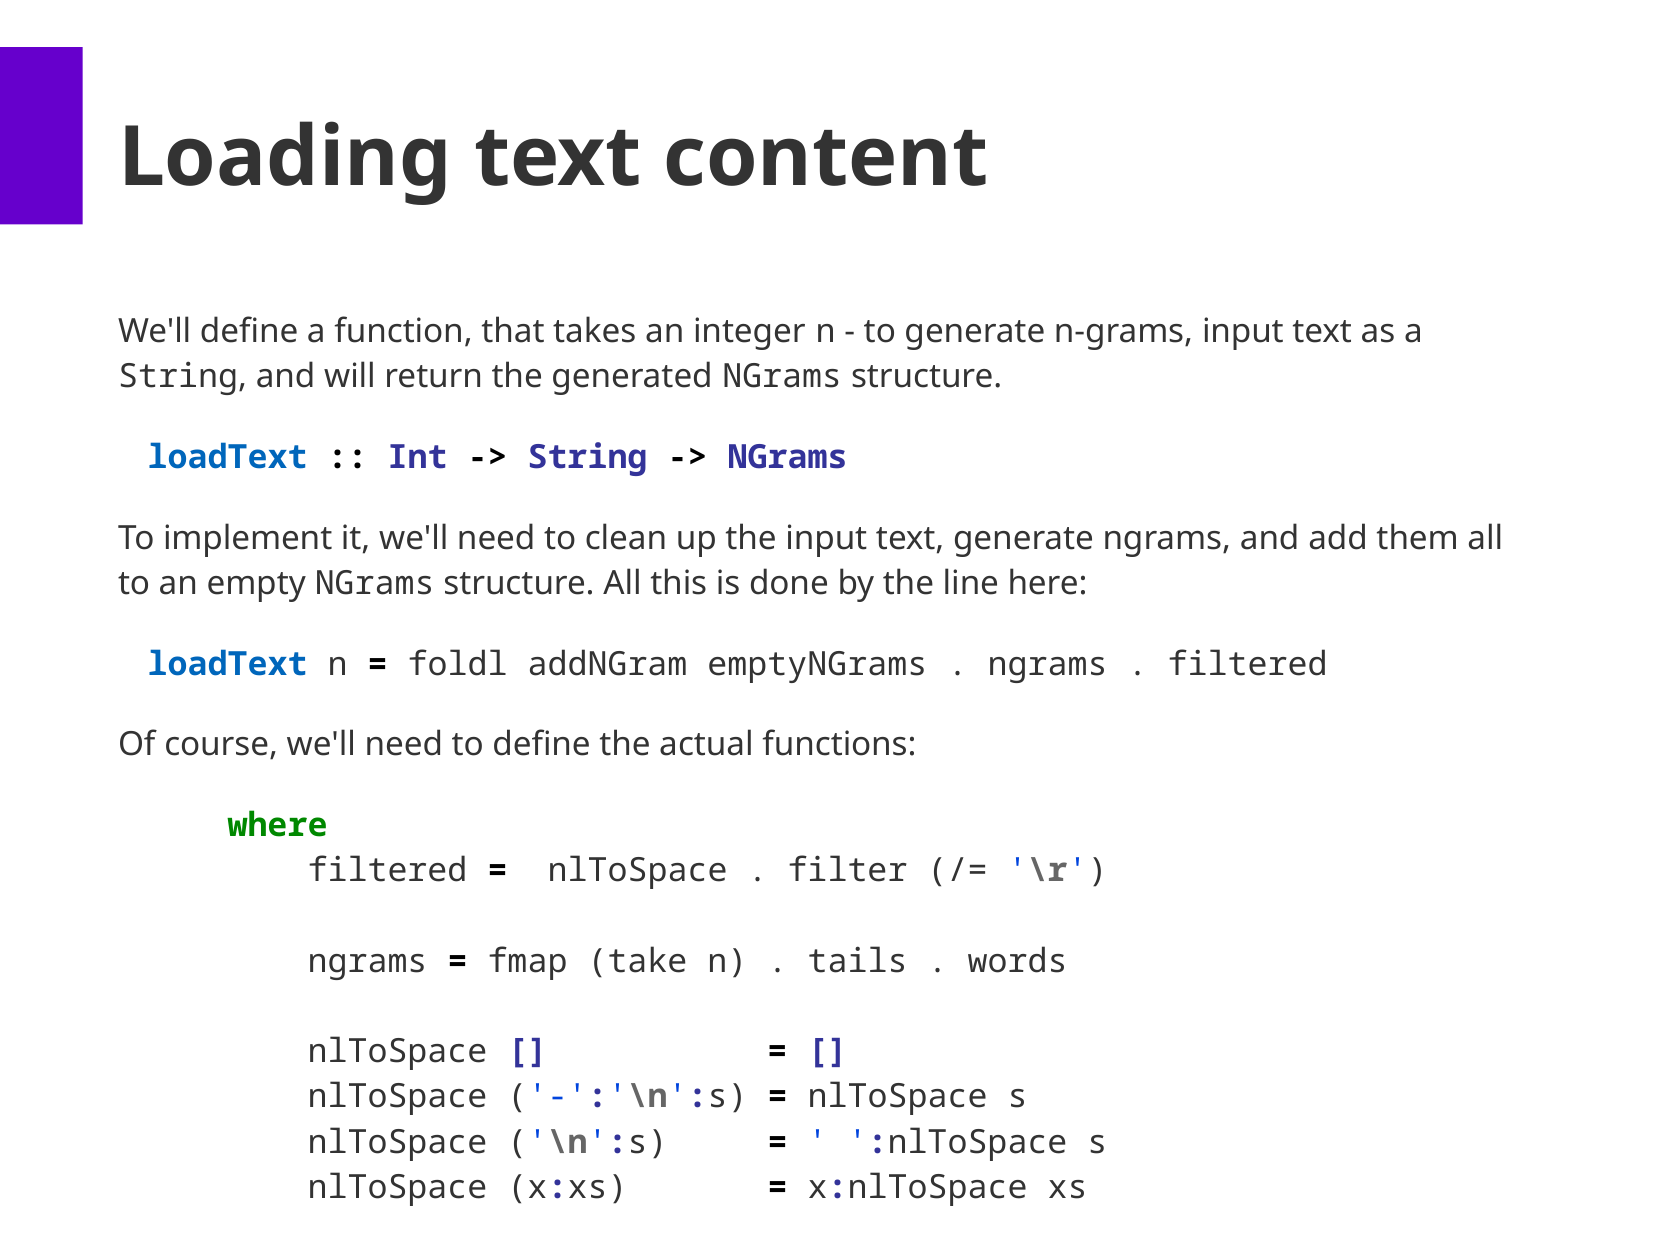

# Loading text content
We'll define a function, that takes an integer n - to generate n-grams, input text as a String, and will return the generated NGrams structure.
loadText :: Int -> String -> NGrams
To implement it, we'll need to clean up the input text, generate ngrams, and add them all to an empty NGrams structure. All this is done by the line here:
loadText n = foldl addNGram emptyNGrams . ngrams . filtered
Of course, we'll need to define the actual functions:
 where
 filtered = nlToSpace . filter (/= '\r')
 ngrams = fmap (take n) . tails . words
 nlToSpace [] = []
 nlToSpace ('-':'\n':s) = nlToSpace s
 nlToSpace ('\n':s) = ' ':nlToSpace s
 nlToSpace (x:xs) = x:nlToSpace xs